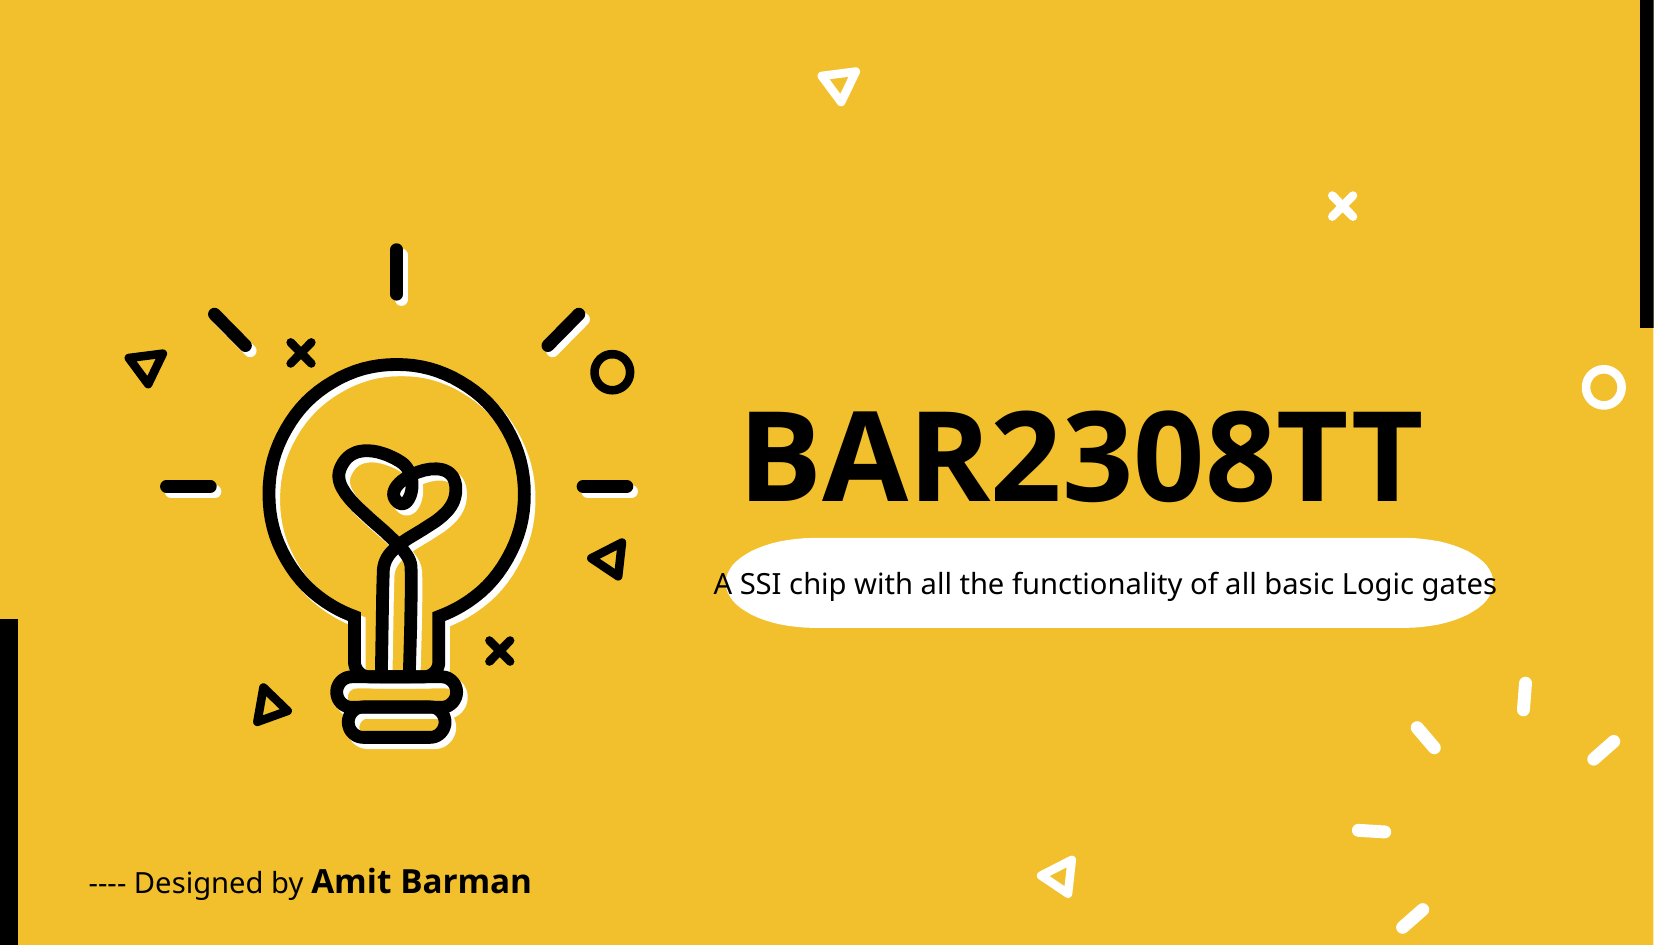

# BAR2308TT
A SSI chip with all the functionality of all basic Logic gates
---- Designed by Amit Barman